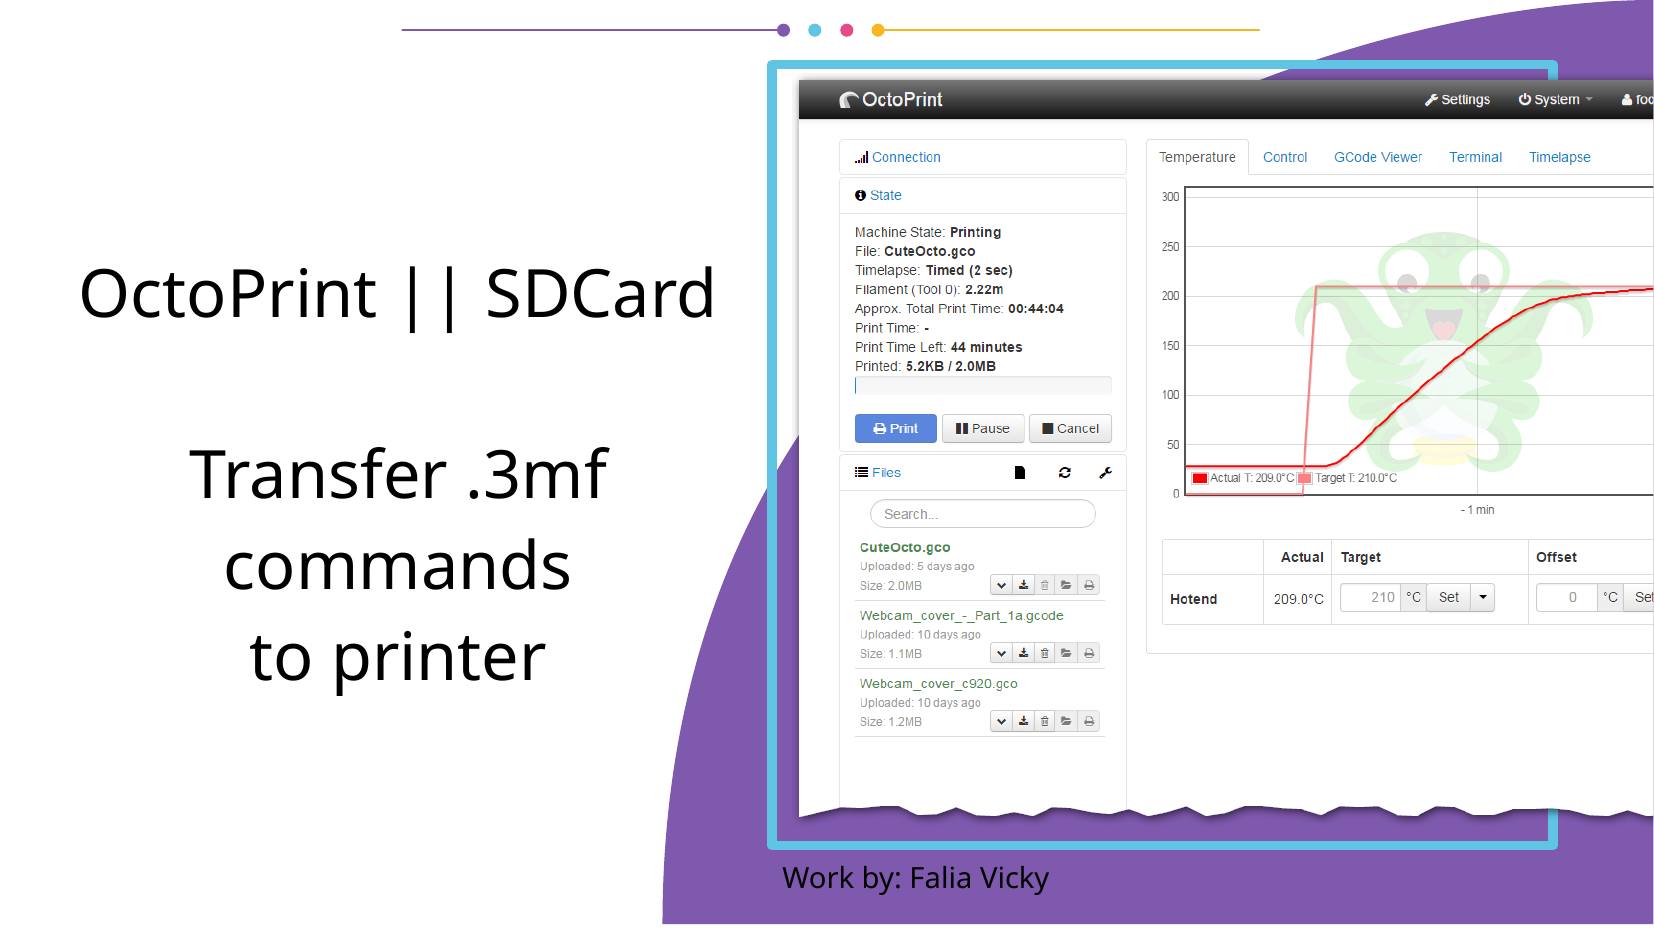

# OctoPrint || SDCard Transfer .3mf commands to printer
Work by: Falia Vicky